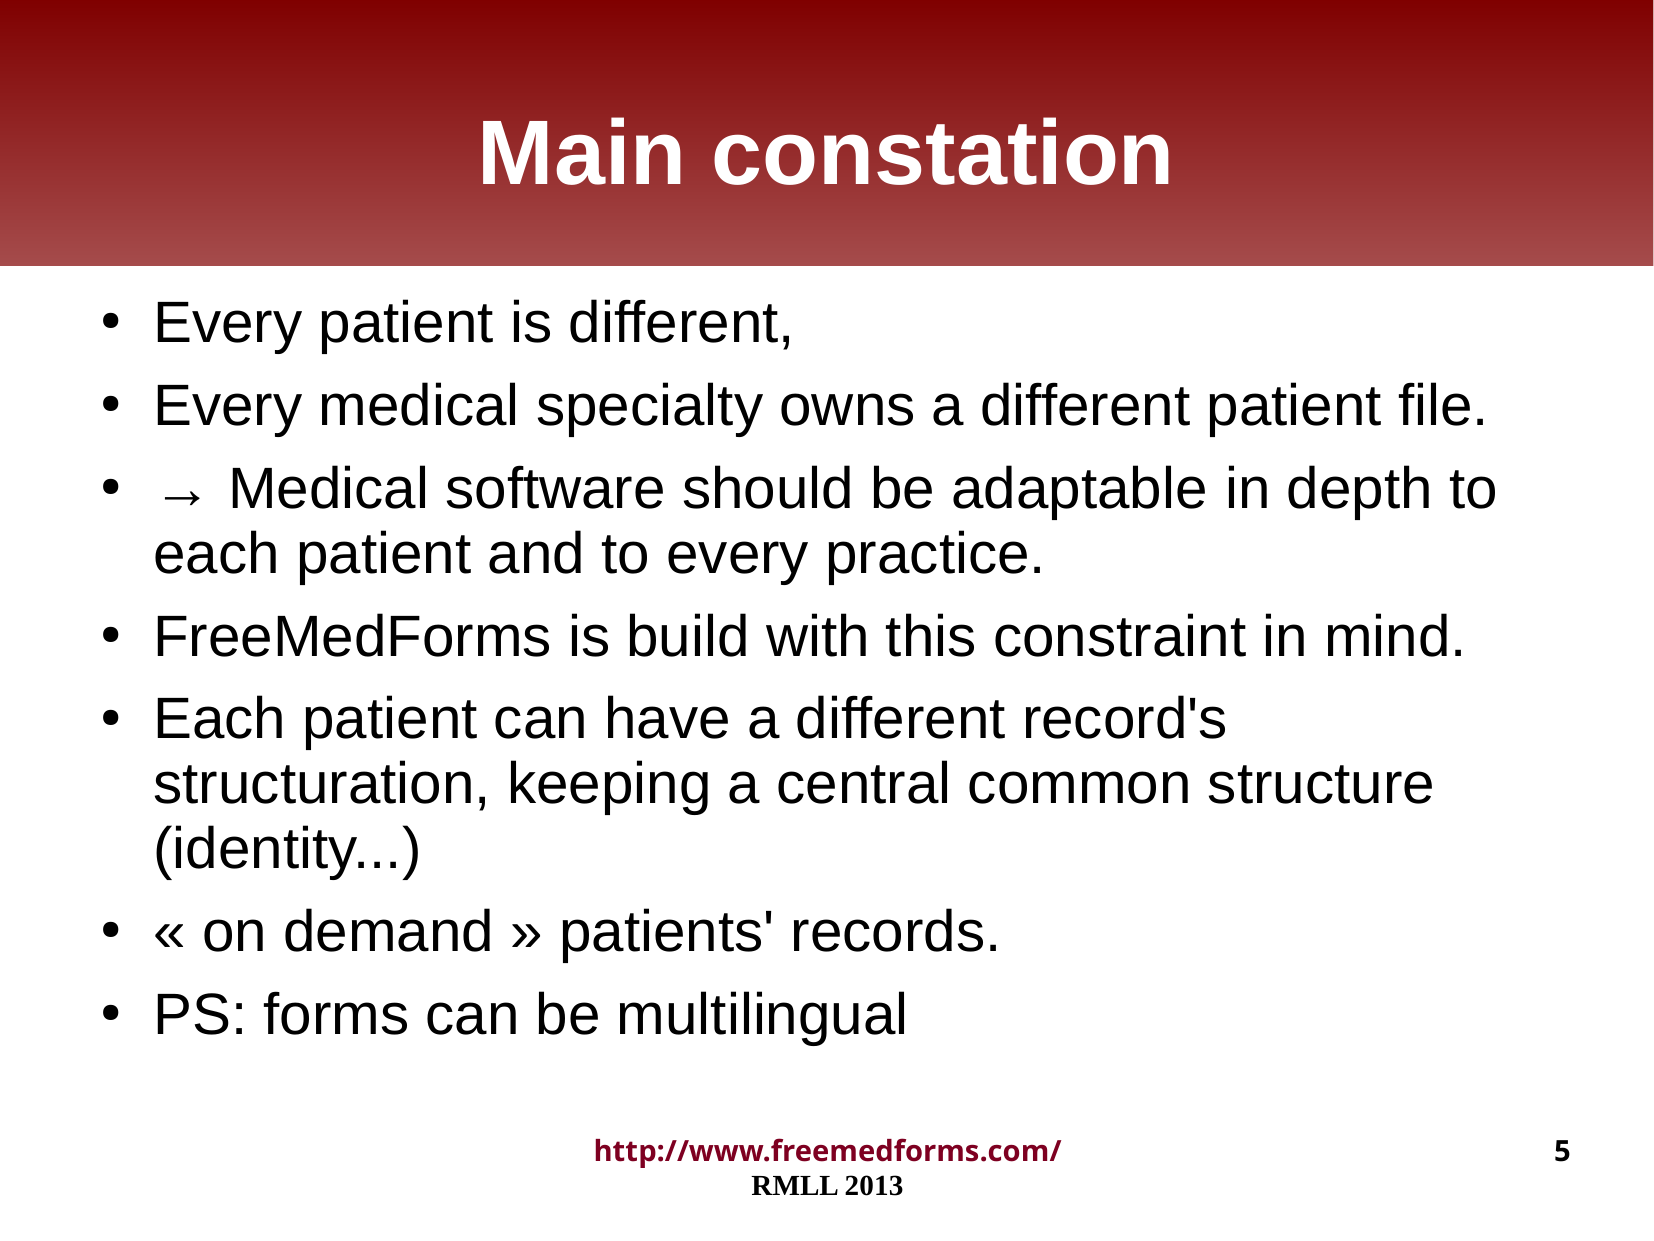

# Main constation
Every patient is different,
Every medical specialty owns a different patient file.
→ Medical software should be adaptable in depth to each patient and to every practice.
FreeMedForms is build with this constraint in mind.
Each patient can have a different record's structuration, keeping a central common structure (identity...)
« on demand » patients' records.
PS: forms can be multilingual
5